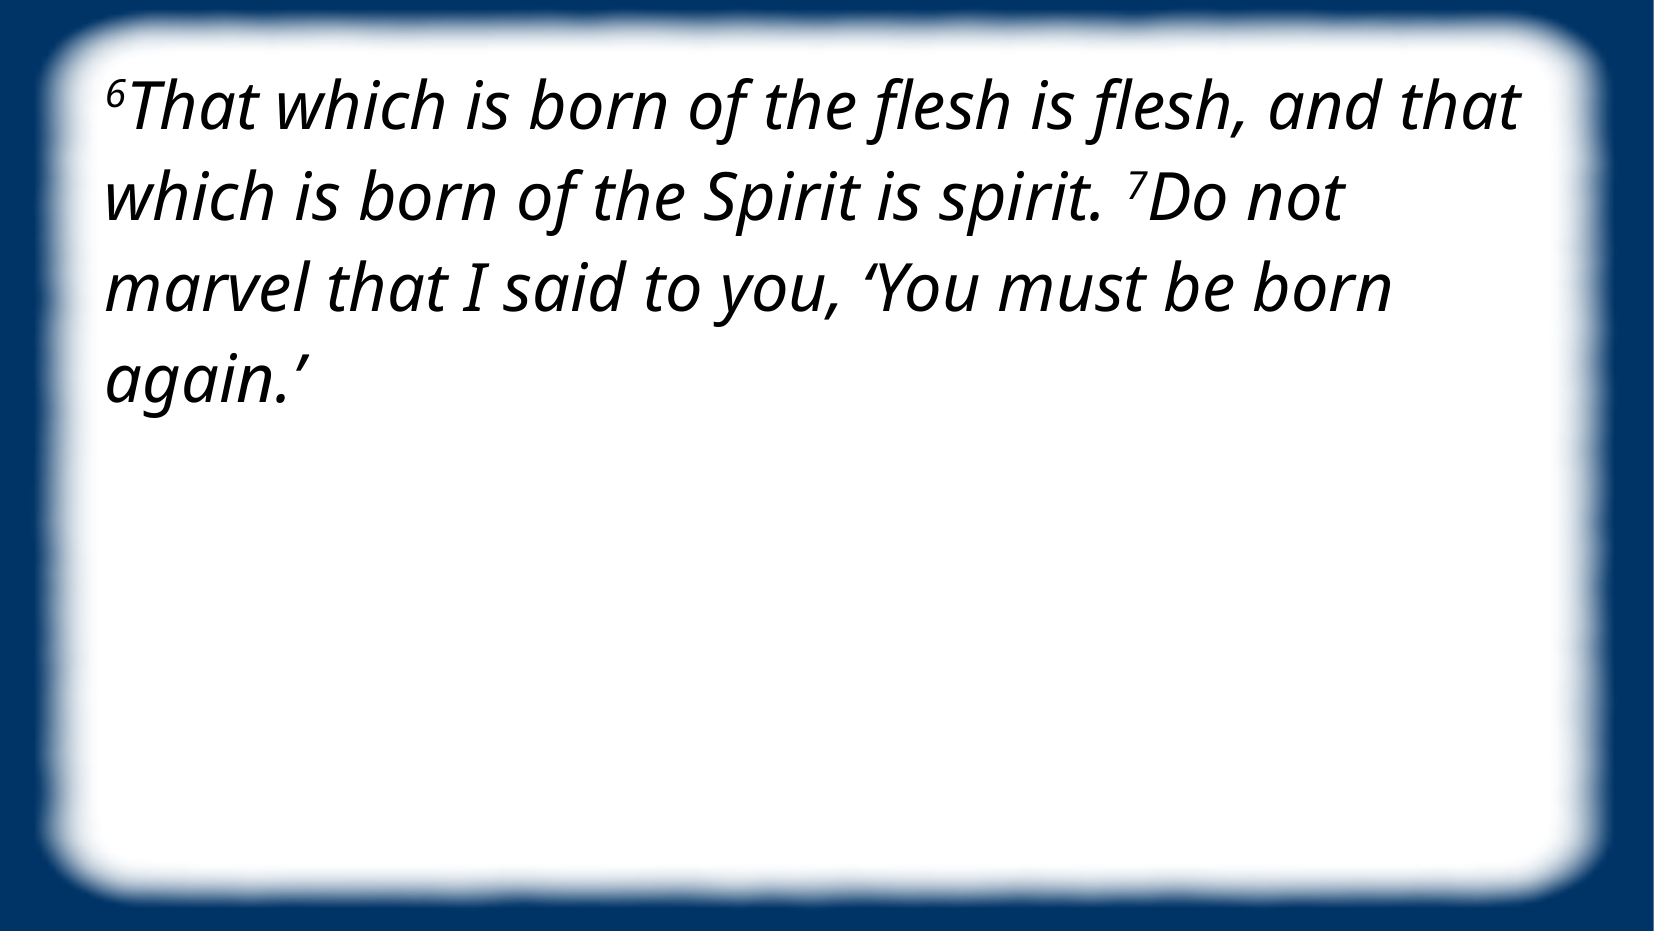

6That which is born of the flesh is flesh, and that which is born of the Spirit is spirit. 7Do not marvel that I said to you, ‘You must be born again.’